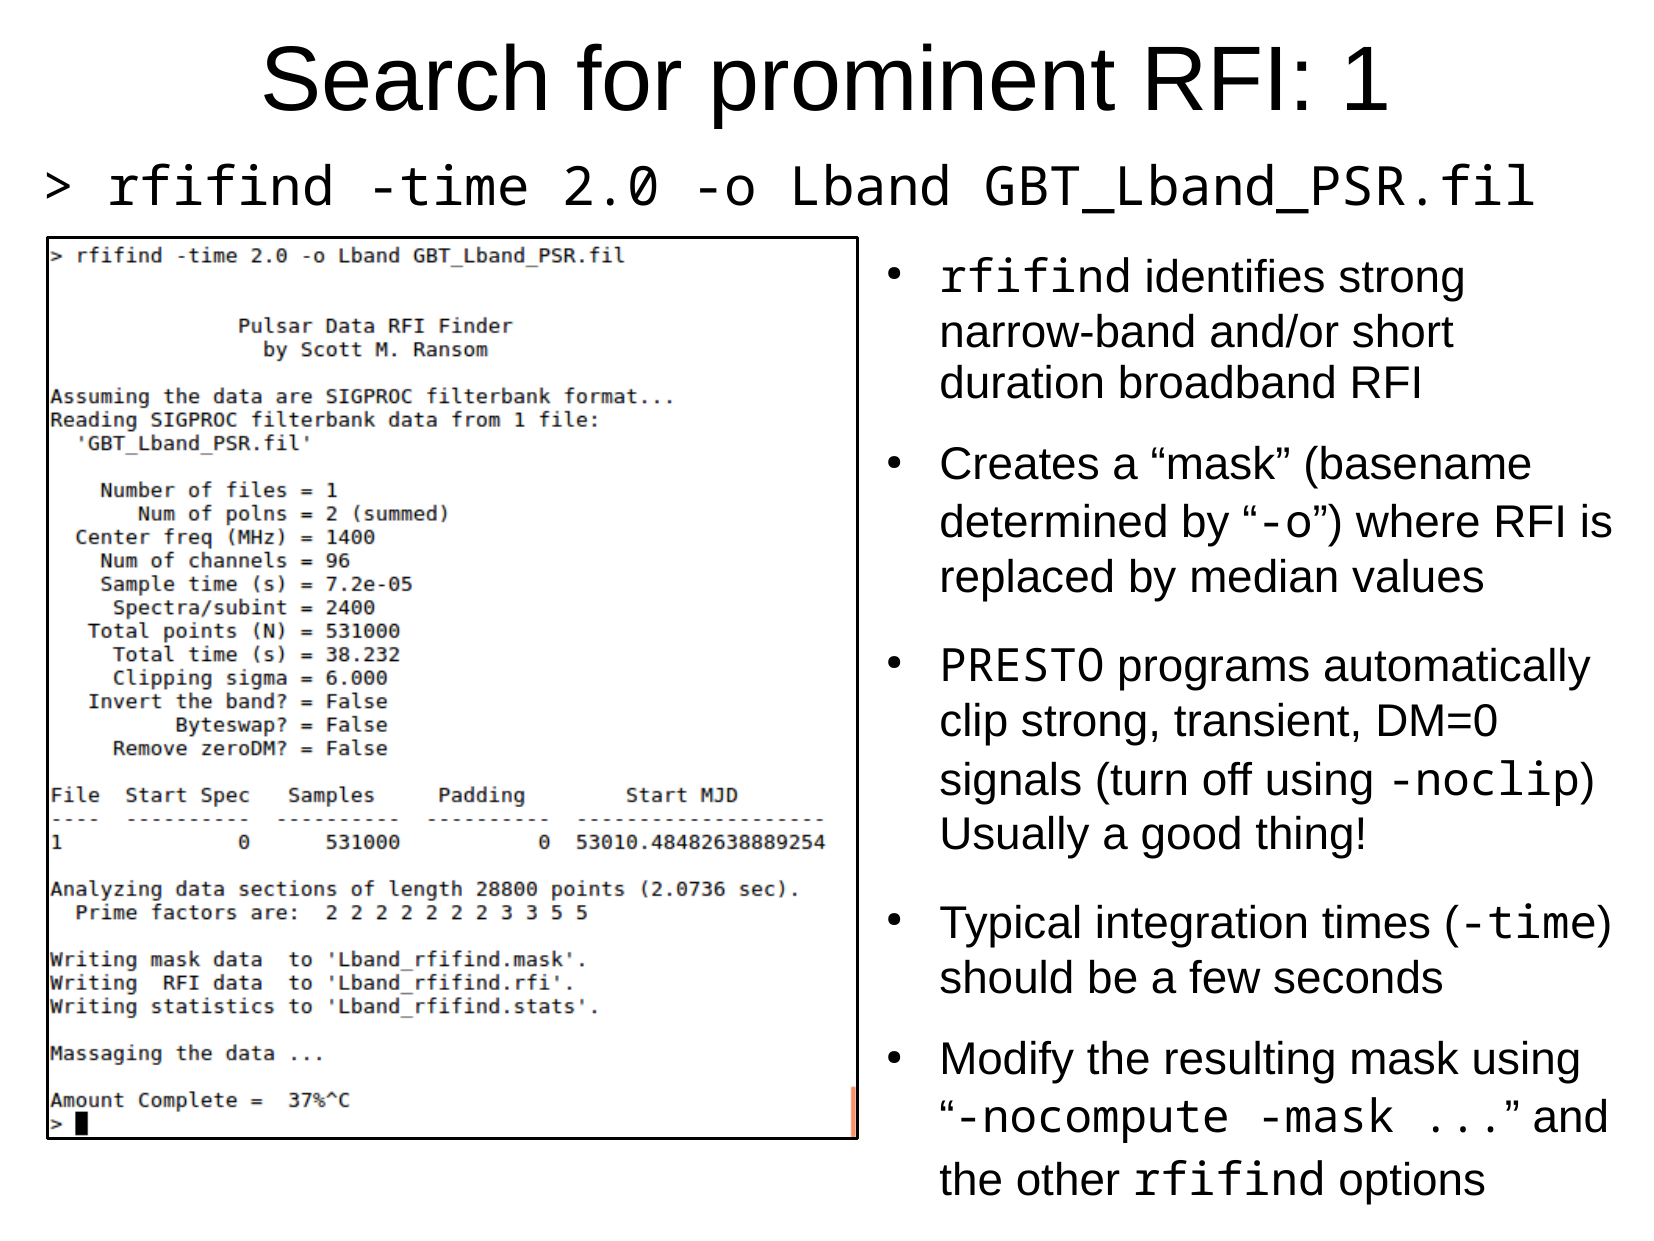

# Search for prominent RFI: 1
> rfifind -time 2.0 -o Lband GBT_Lband_PSR.fil
rfifind identifies strong narrow-band and/or short duration broadband RFI
Creates a “mask” (basename determined by “-o”) where RFI is replaced by median values
PRESTO programs automatically clip strong, transient, DM=0 signals (turn off using -noclip) Usually a good thing!
Typical integration times (-time) should be a few seconds
Modify the resulting mask using “-nocompute -mask ...” and the other rfifind options